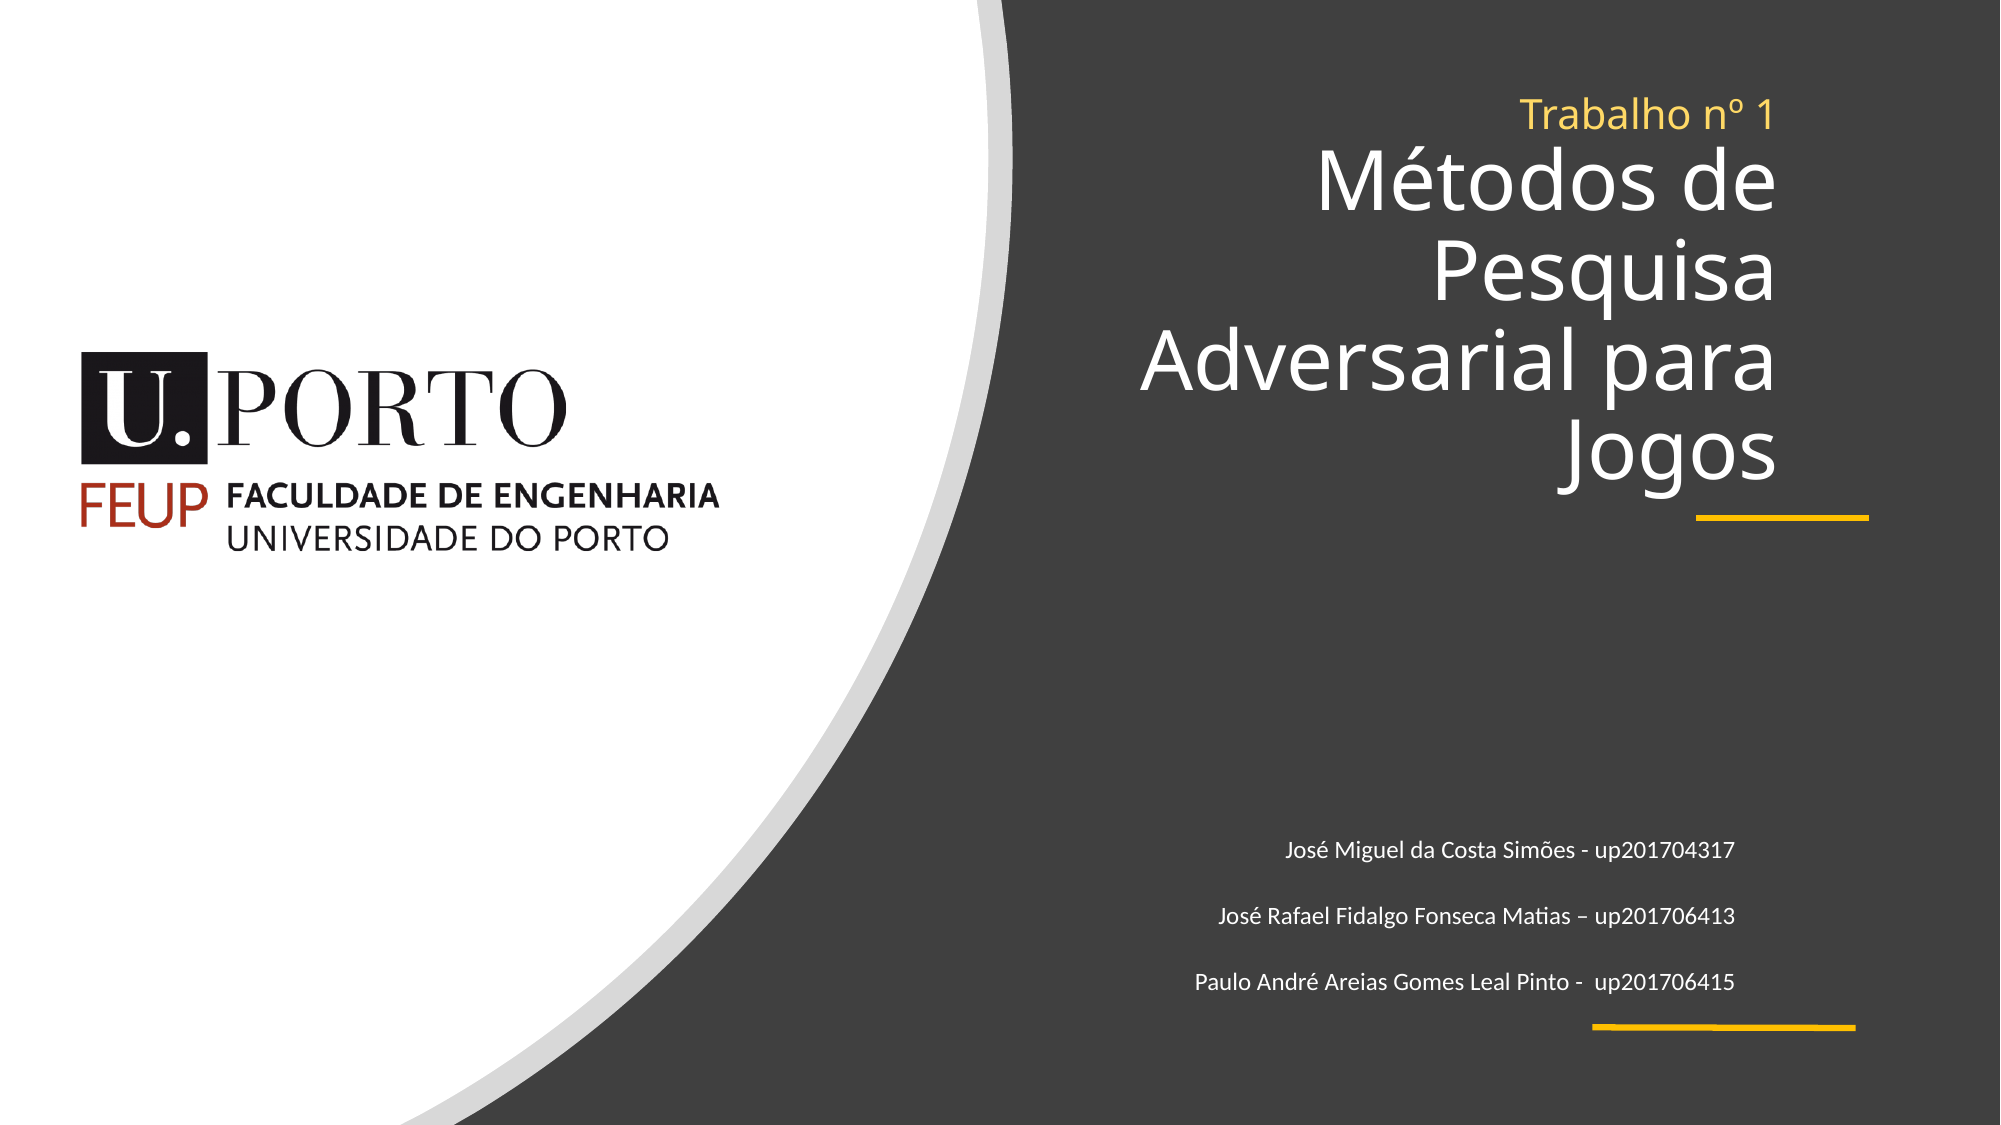

# Trabalho nº 1 Métodos de Pesquisa Adversarial para Jogos
José Miguel da Costa Simões - up201704317
José Rafael Fidalgo Fonseca Matias – up201706413
Paulo André Areias Gomes Leal Pinto - up201706415